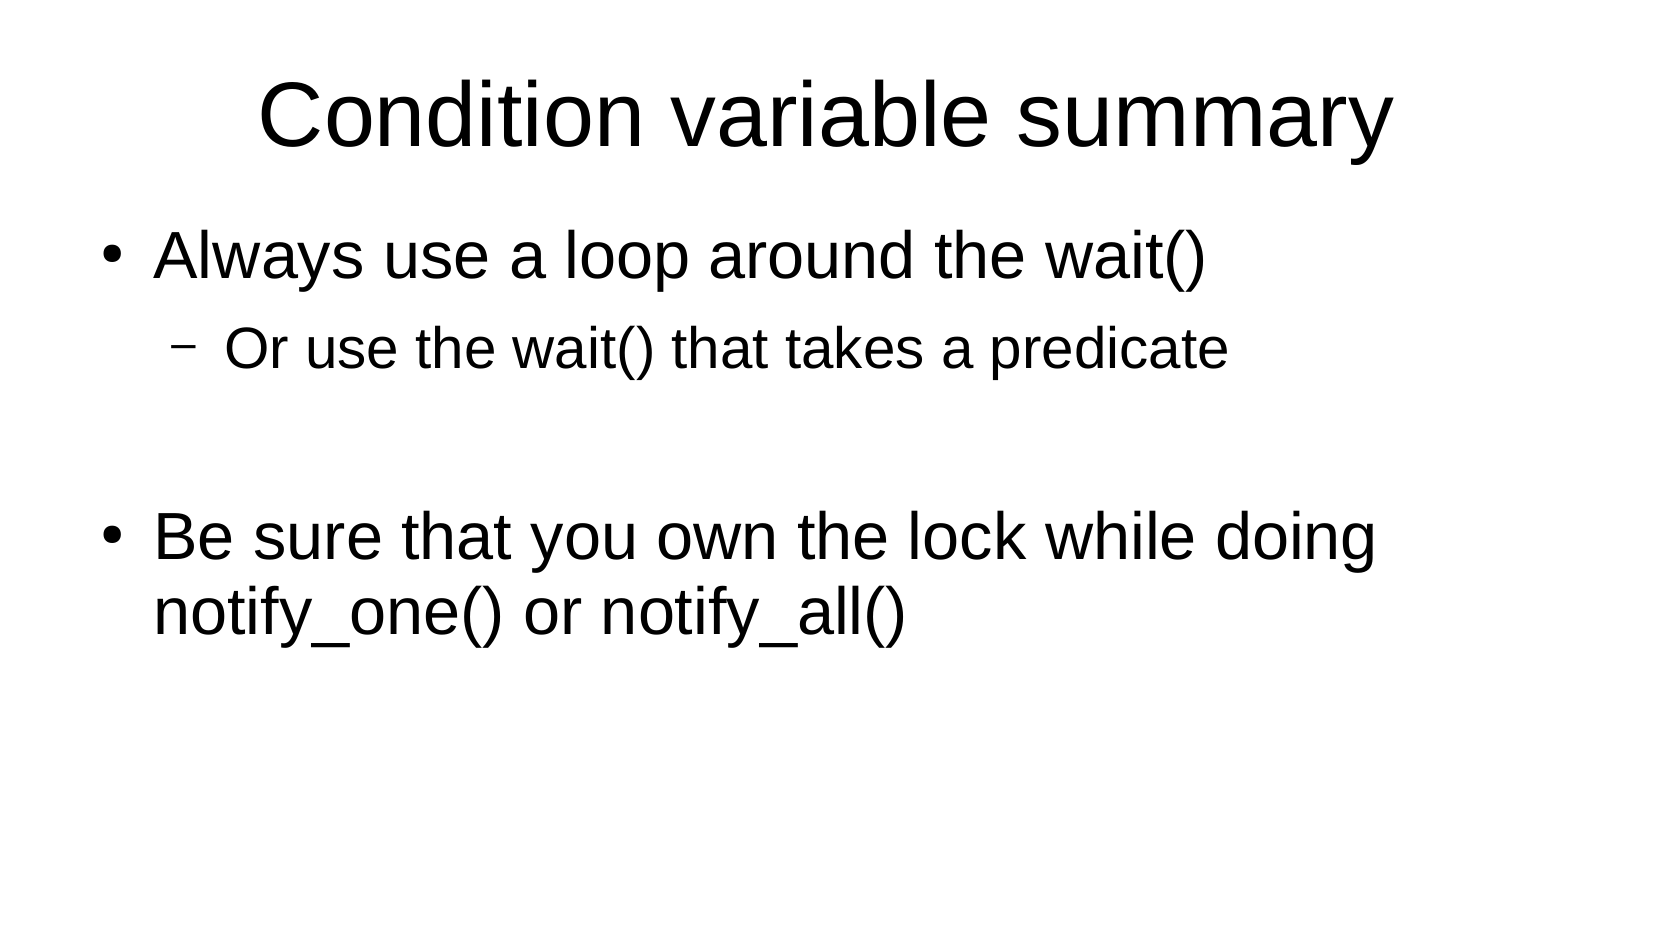

# Condition variable summary
Always use a loop around the wait()
Or use the wait() that takes a predicate
Be sure that you own the lock while doing notify_one() or notify_all()